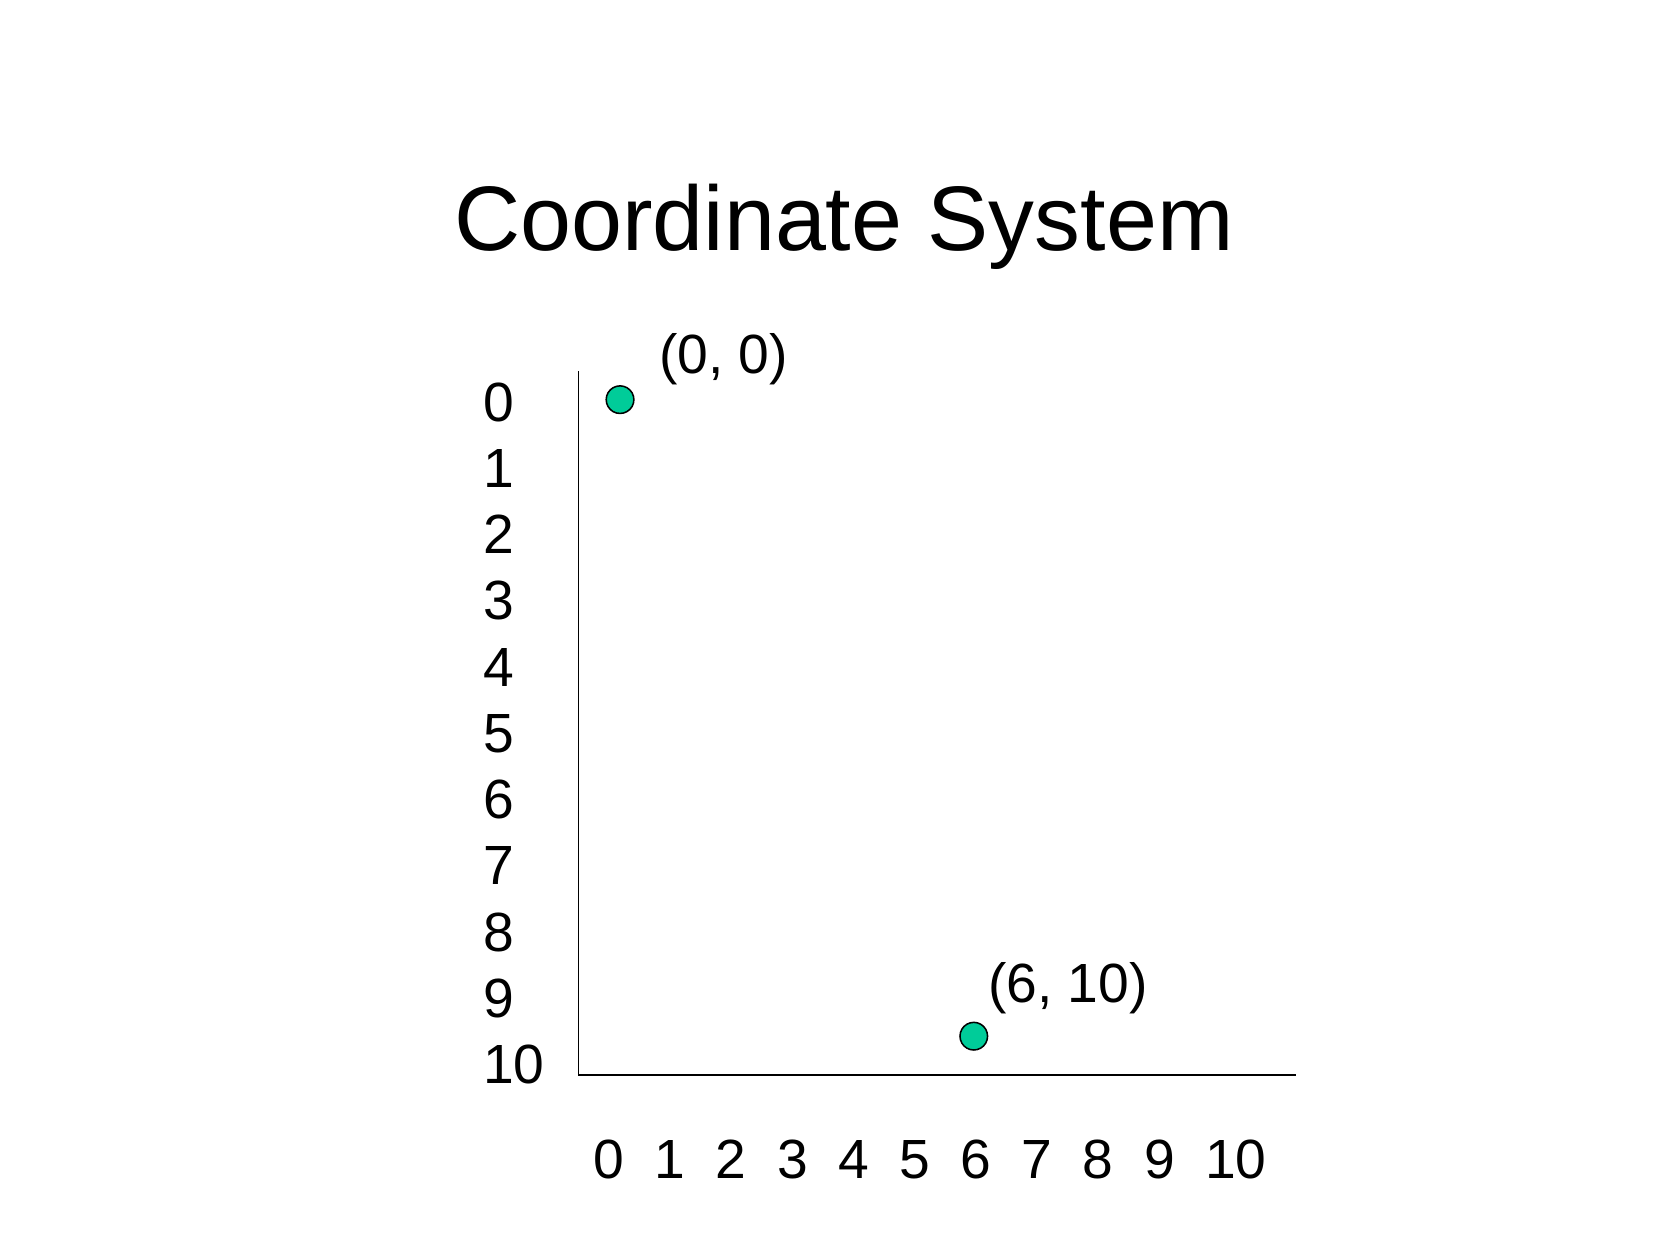

# Coordinate System
(0, 0)
0
1
2
3
4
5
6
7
8
9
10
(6, 10)
0 1 2 3 4 5 6 7 8 9 10